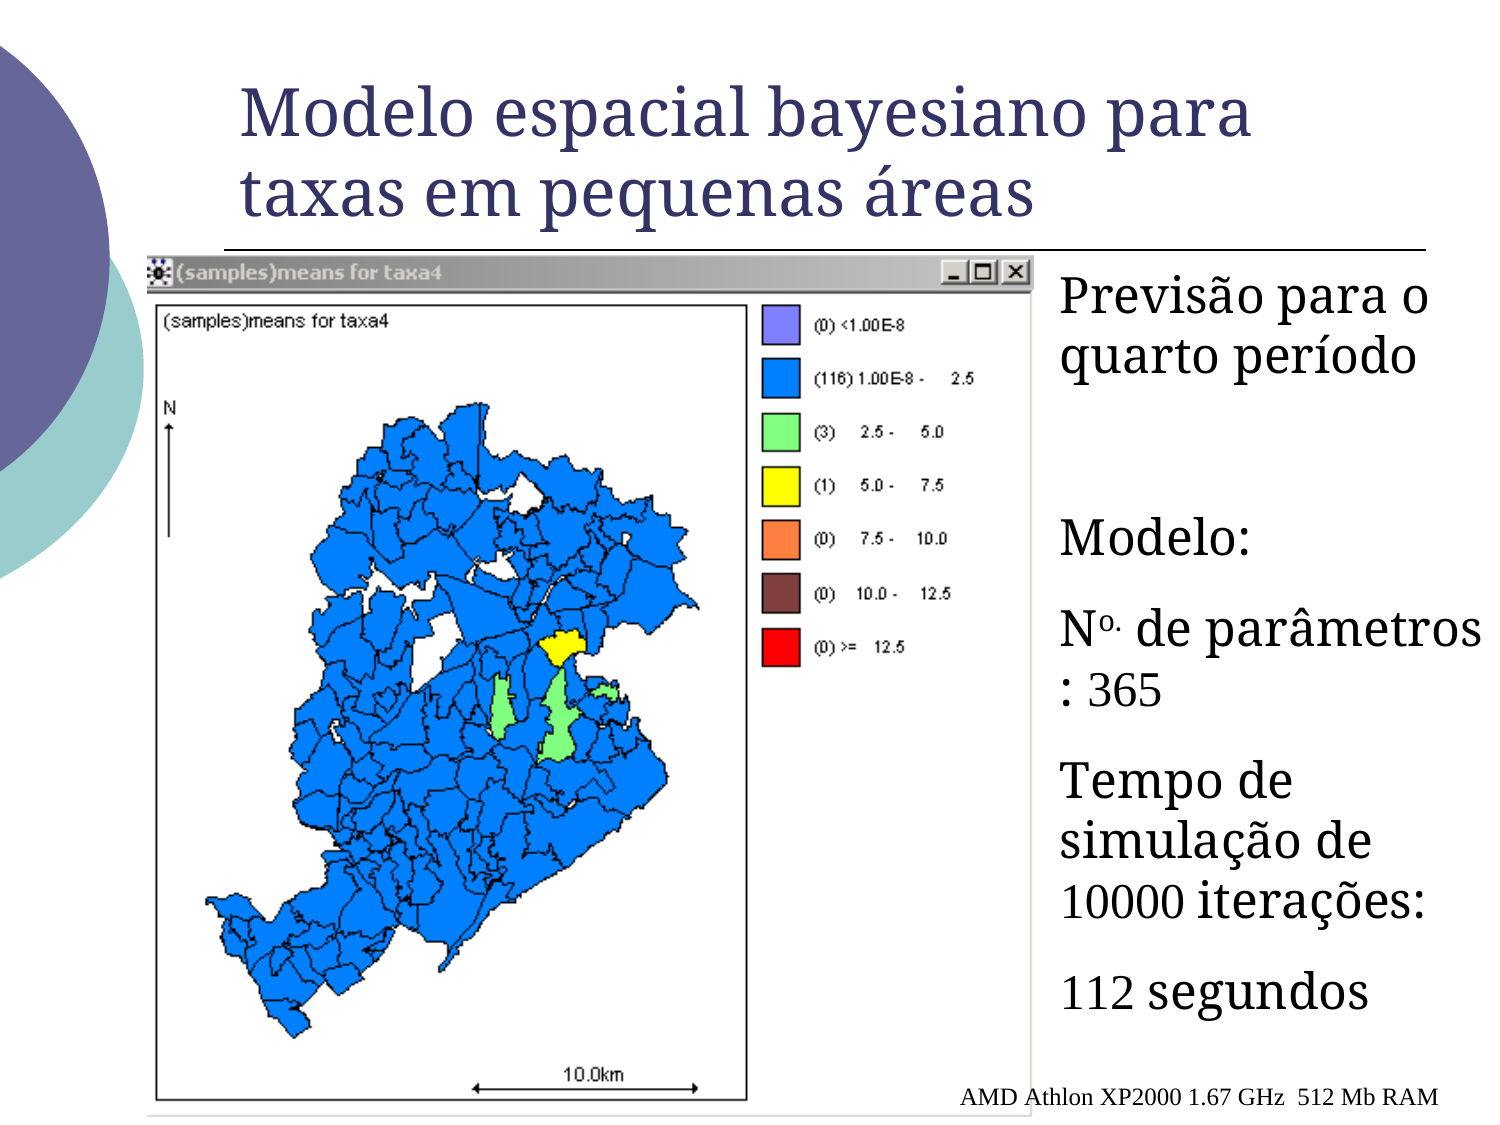

# Modelo espacial bayesiano para taxas em pequenas áreas
Previsão para o quarto período
Modelo:
No. de parâmetros : 365
Tempo de simulação de 10000 iterações:
112 segundos
AMD Athlon XP2000 1.67 GHz 512 Mb RAM